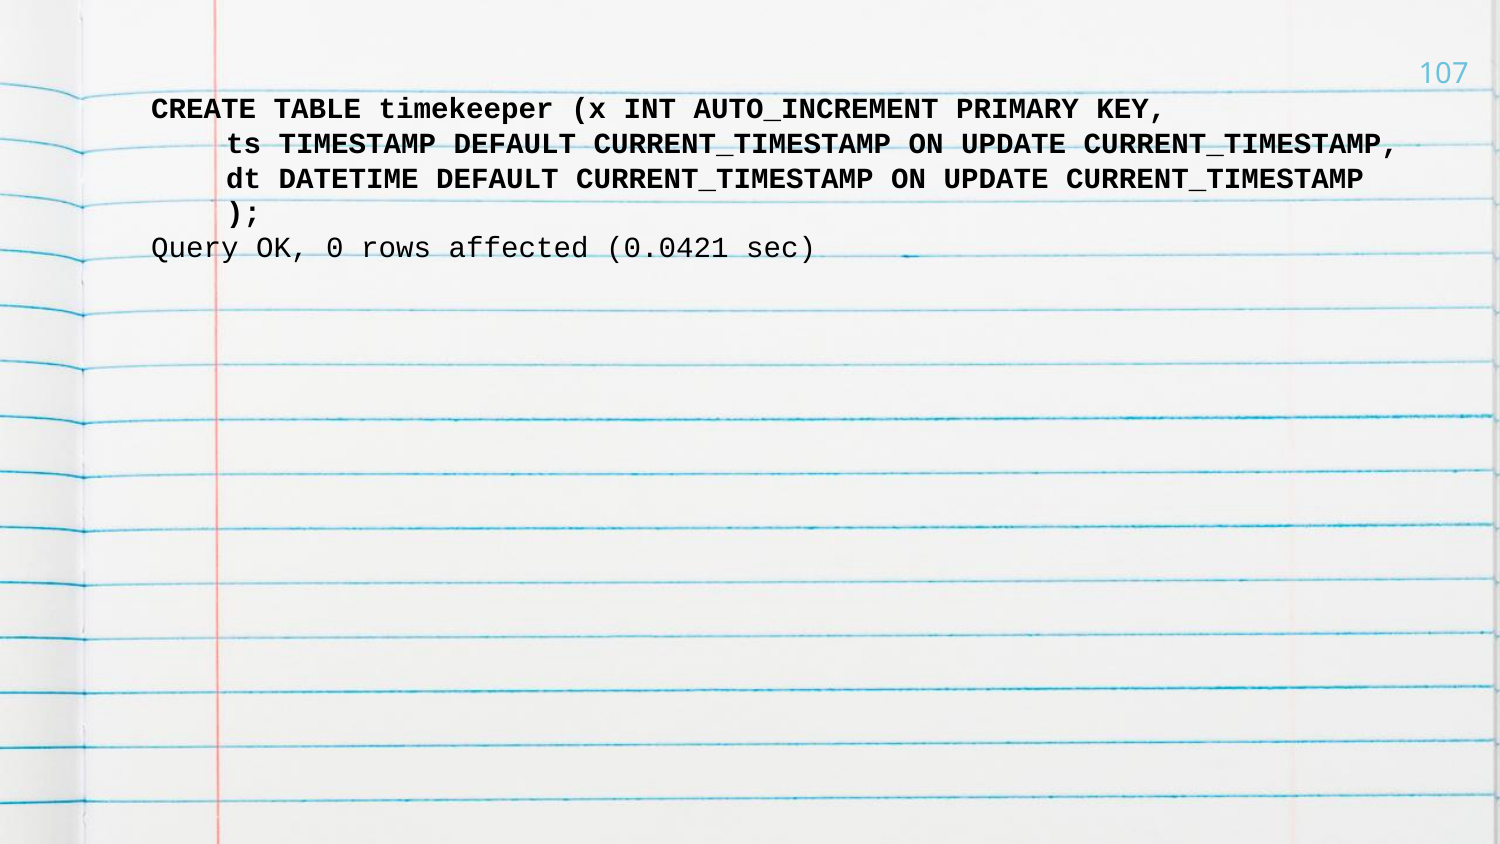

CREATE TABLE timekeeper (x INT AUTO_INCREMENT PRIMARY KEY,
ts TIMESTAMP DEFAULT CURRENT_TIMESTAMP ON UPDATE CURRENT_TIMESTAMP, dt DATETIME DEFAULT CURRENT_TIMESTAMP ON UPDATE CURRENT_TIMESTAMP
);
Query OK, 0 rows affected (0.0421 sec)